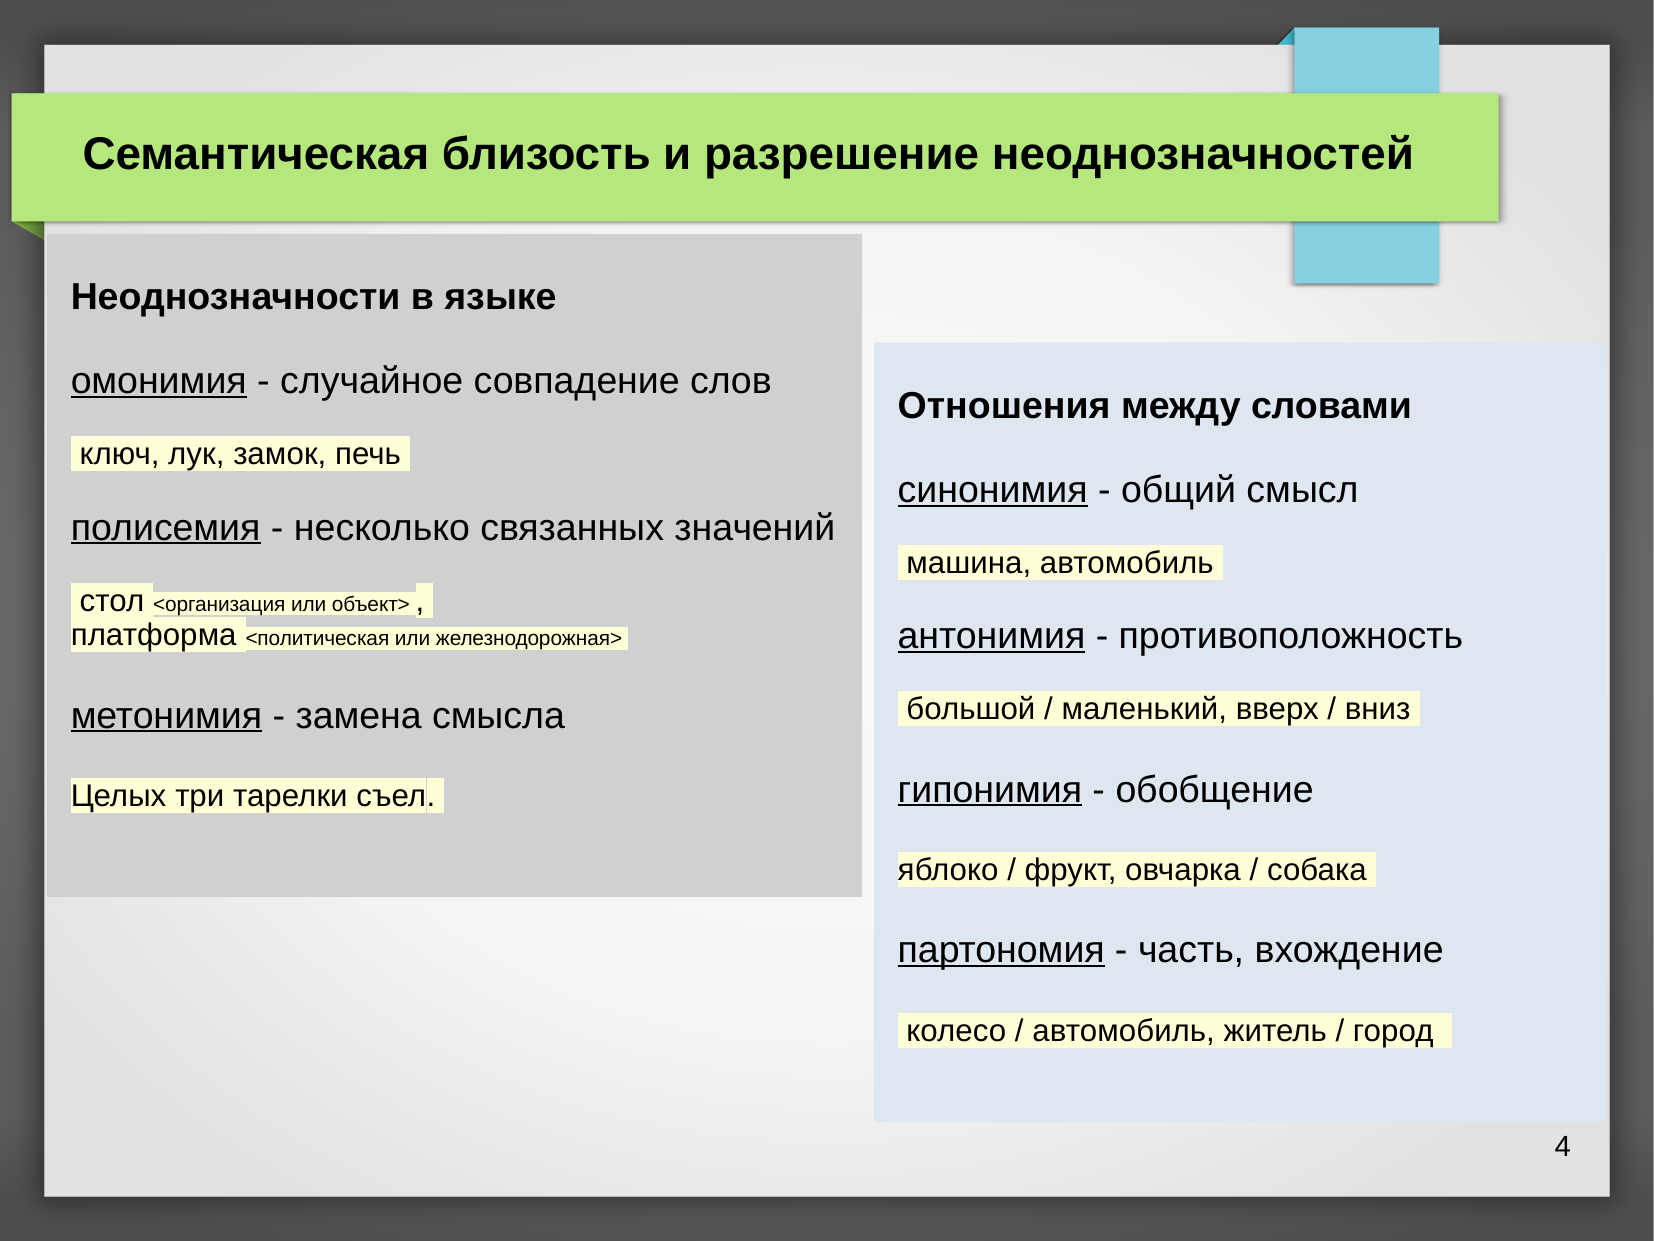

# Семантическая близость и разрешение неоднозначностей
Неоднозначности в языке
омонимия - случайное совпадение слов
 ключ, лук, замок, печь
полисемия - несколько связанных значений
 стол <организация или объект> ,
платформа <политическая или железнодорожная>
метонимия - замена смысла
Целых три тарелки съел.
Отношения между словами
синонимия - общий смысл
 машина, автомобиль
антонимия - противоположность
 большой / маленький, вверх / вниз
гипонимия - обобщение
яблоко / фрукт, овчарка / собака
партономия - часть, вхождение
 колесо / автомобиль, житель / город
4